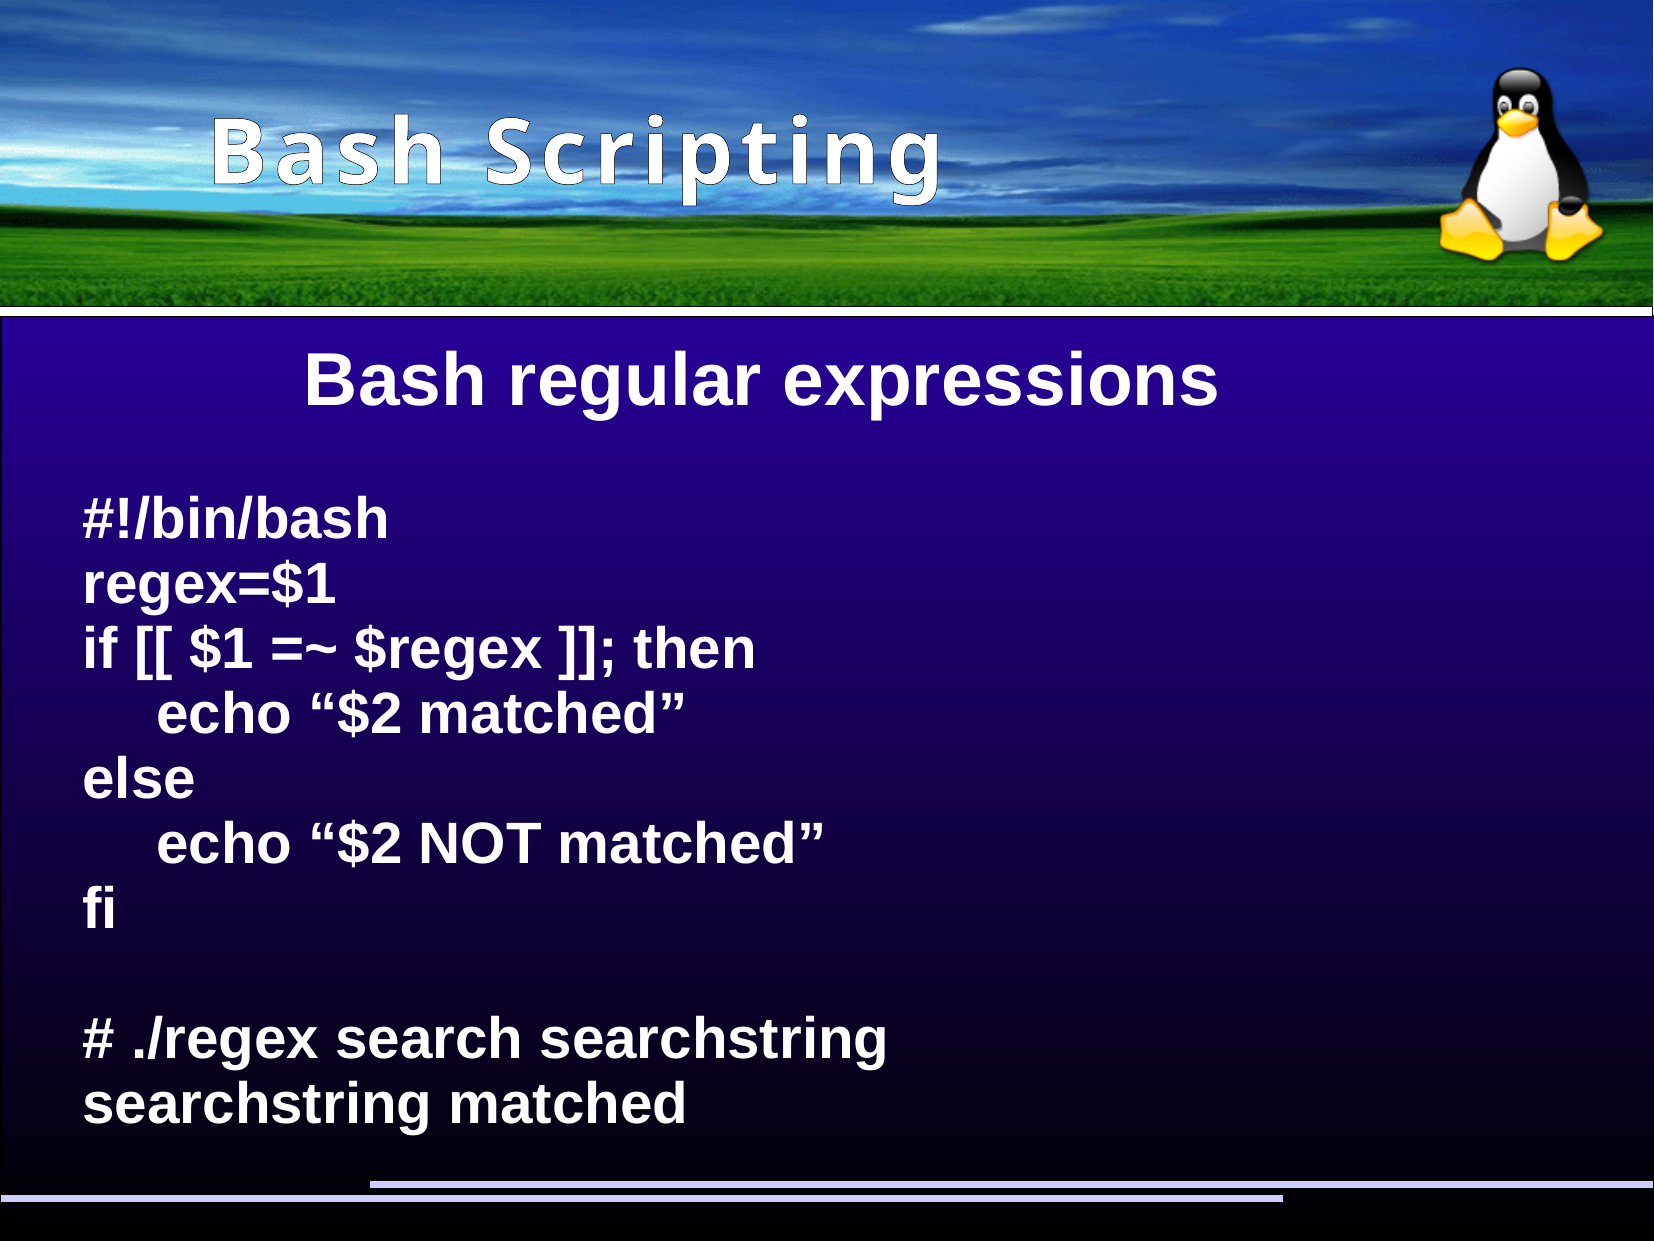

# Bash Scripting
				Bash regular expressions
	#!/bin/bash
	regex=$1
	if [[ $1 =~ $regex ]]; then
		echo “$2 matched”
	else
		echo “$2 NOT matched”
	fi
	# ./regex search searchstring
	searchstring matched